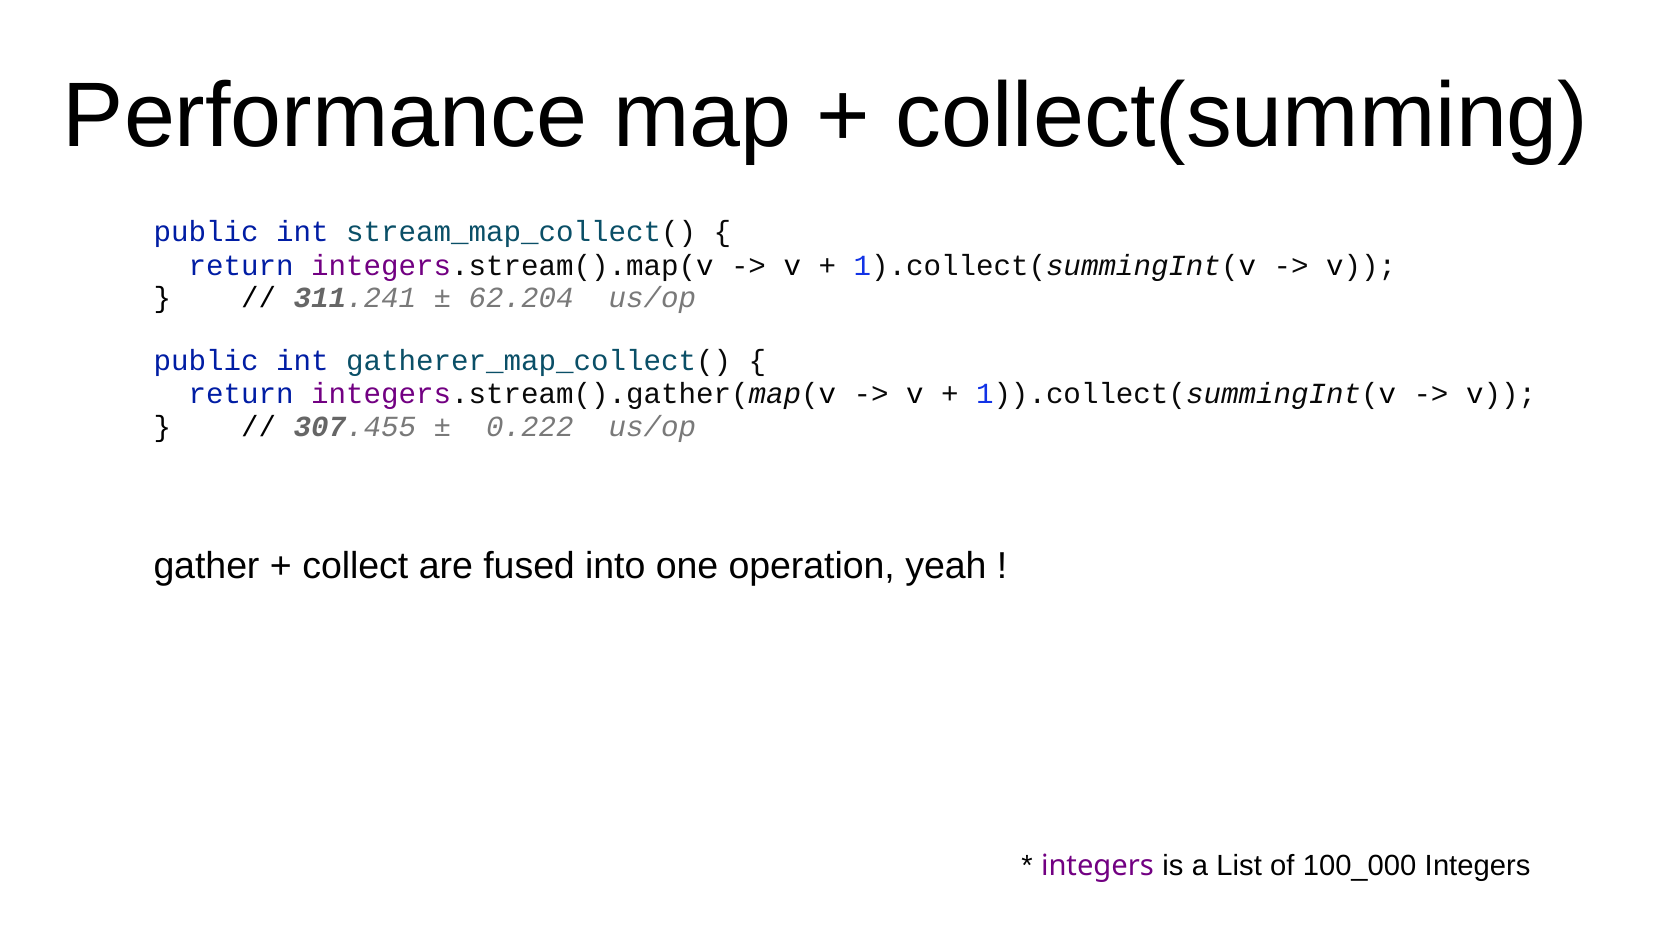

# Performance map + collect(summing)
public int stream_map_collect() {
 return integers.stream().map(v -> v + 1).collect(summingInt(v -> v));
} // 311.241 ± 62.204 us/op
public int gatherer_map_collect() {
 return integers.stream().gather(map(v -> v + 1)).collect(summingInt(v -> v));
} // 307.455 ± 0.222 us/op
gather + collect are fused into one operation, yeah !
* integers is a List of 100_000 Integers